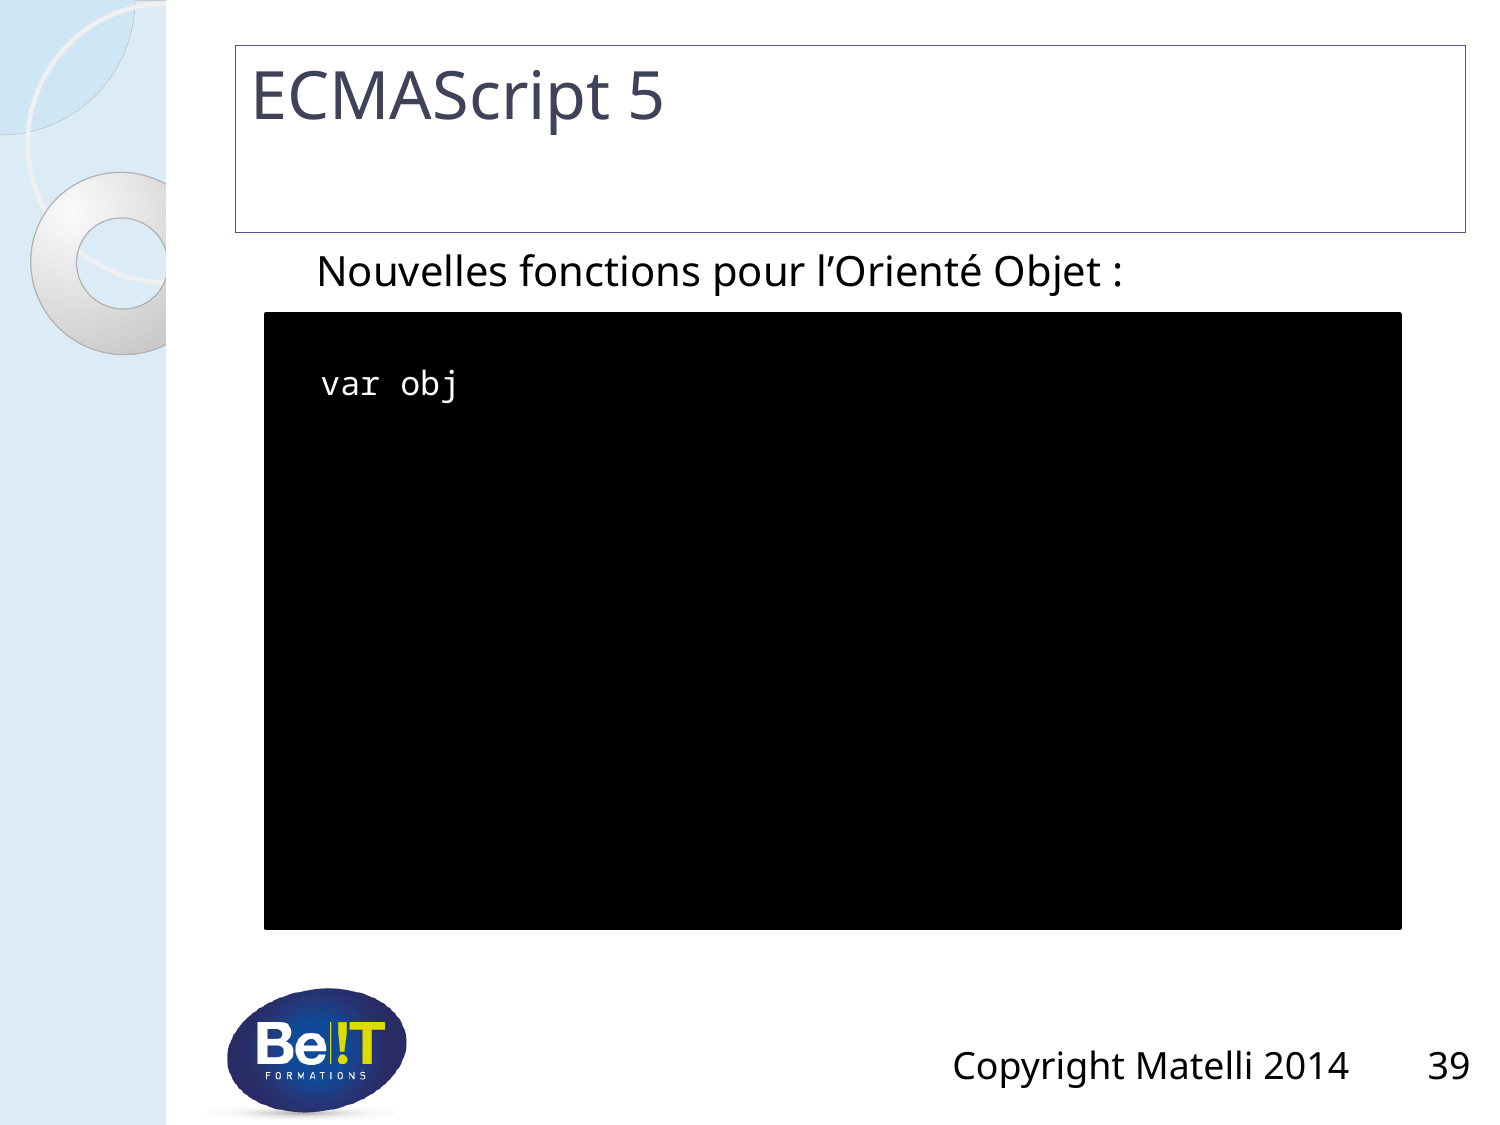

# ECMAScript 5
Nouvelles fonctions pour l’Orienté Objet :
 var obj = Object.create(Object.prototype, {
 myProperty: {
 value: "TEST",
 	 writable: true,
 enumerable: true,
 configurable: true
 }
 // ...
 });
 obj.hasOwnProperty("myProperty") // true
 Object.getPrototypeOf(obj) // Object
Copyright Matelli 2014